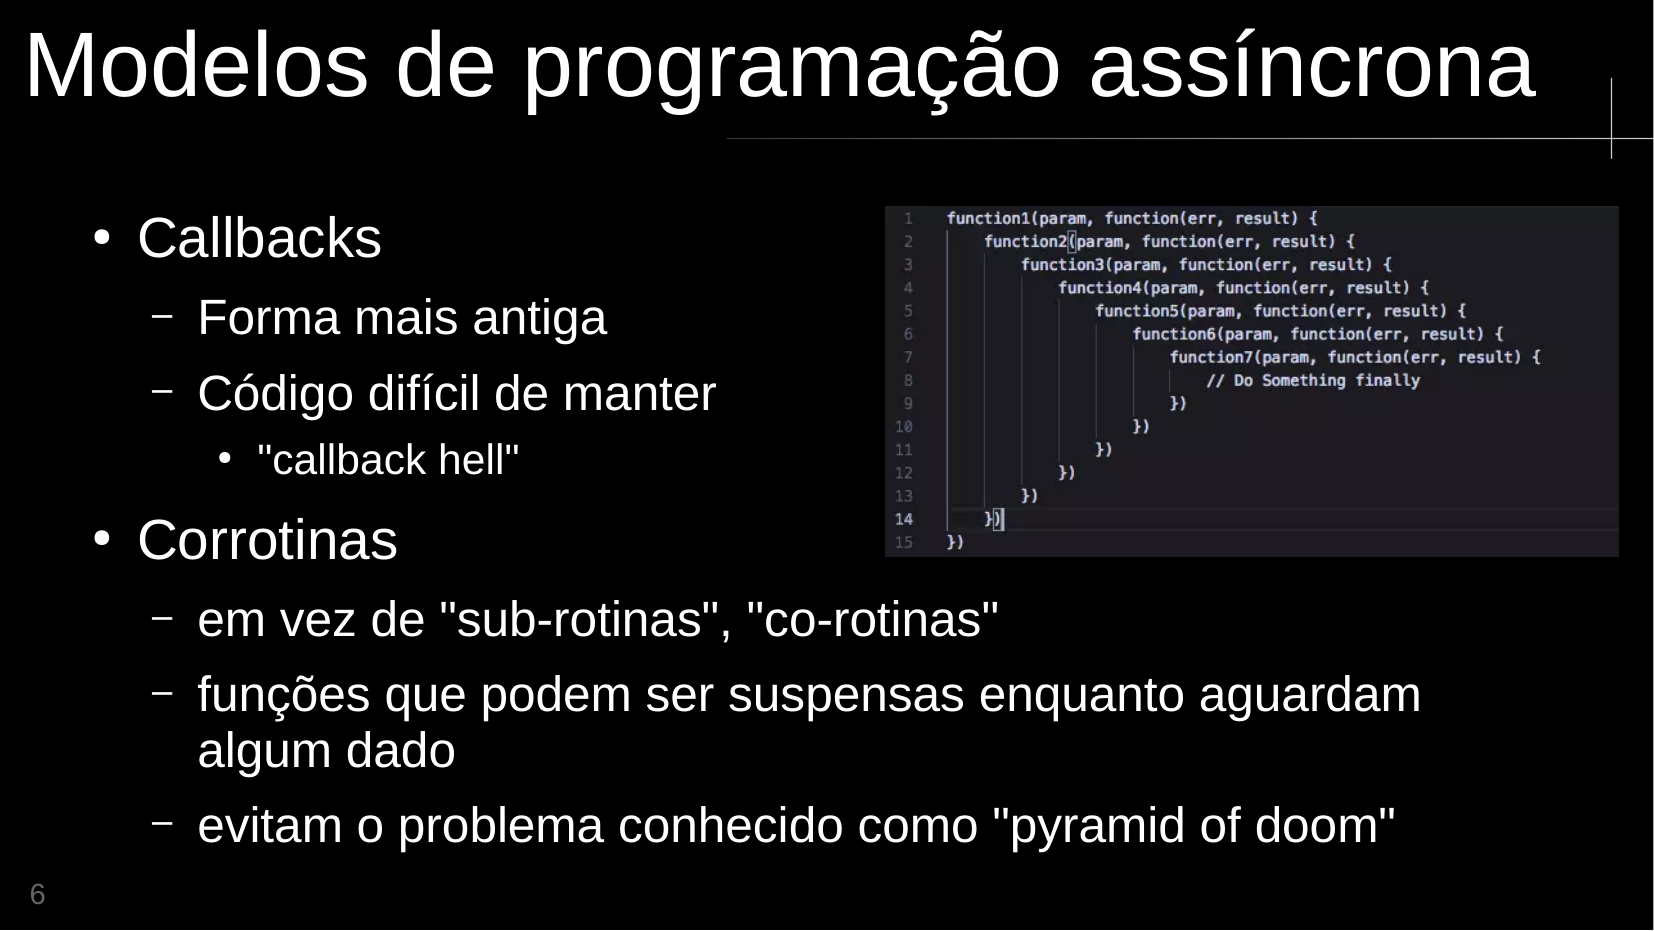

# Modelos de programação assíncrona
Callbacks
Forma mais antiga
Código difícil de manter
"callback hell"
Corrotinas
em vez de "sub-rotinas", "co-rotinas"
funções que podem ser suspensas enquanto aguardam algum dado
evitam o problema conhecido como "pyramid of doom"
6